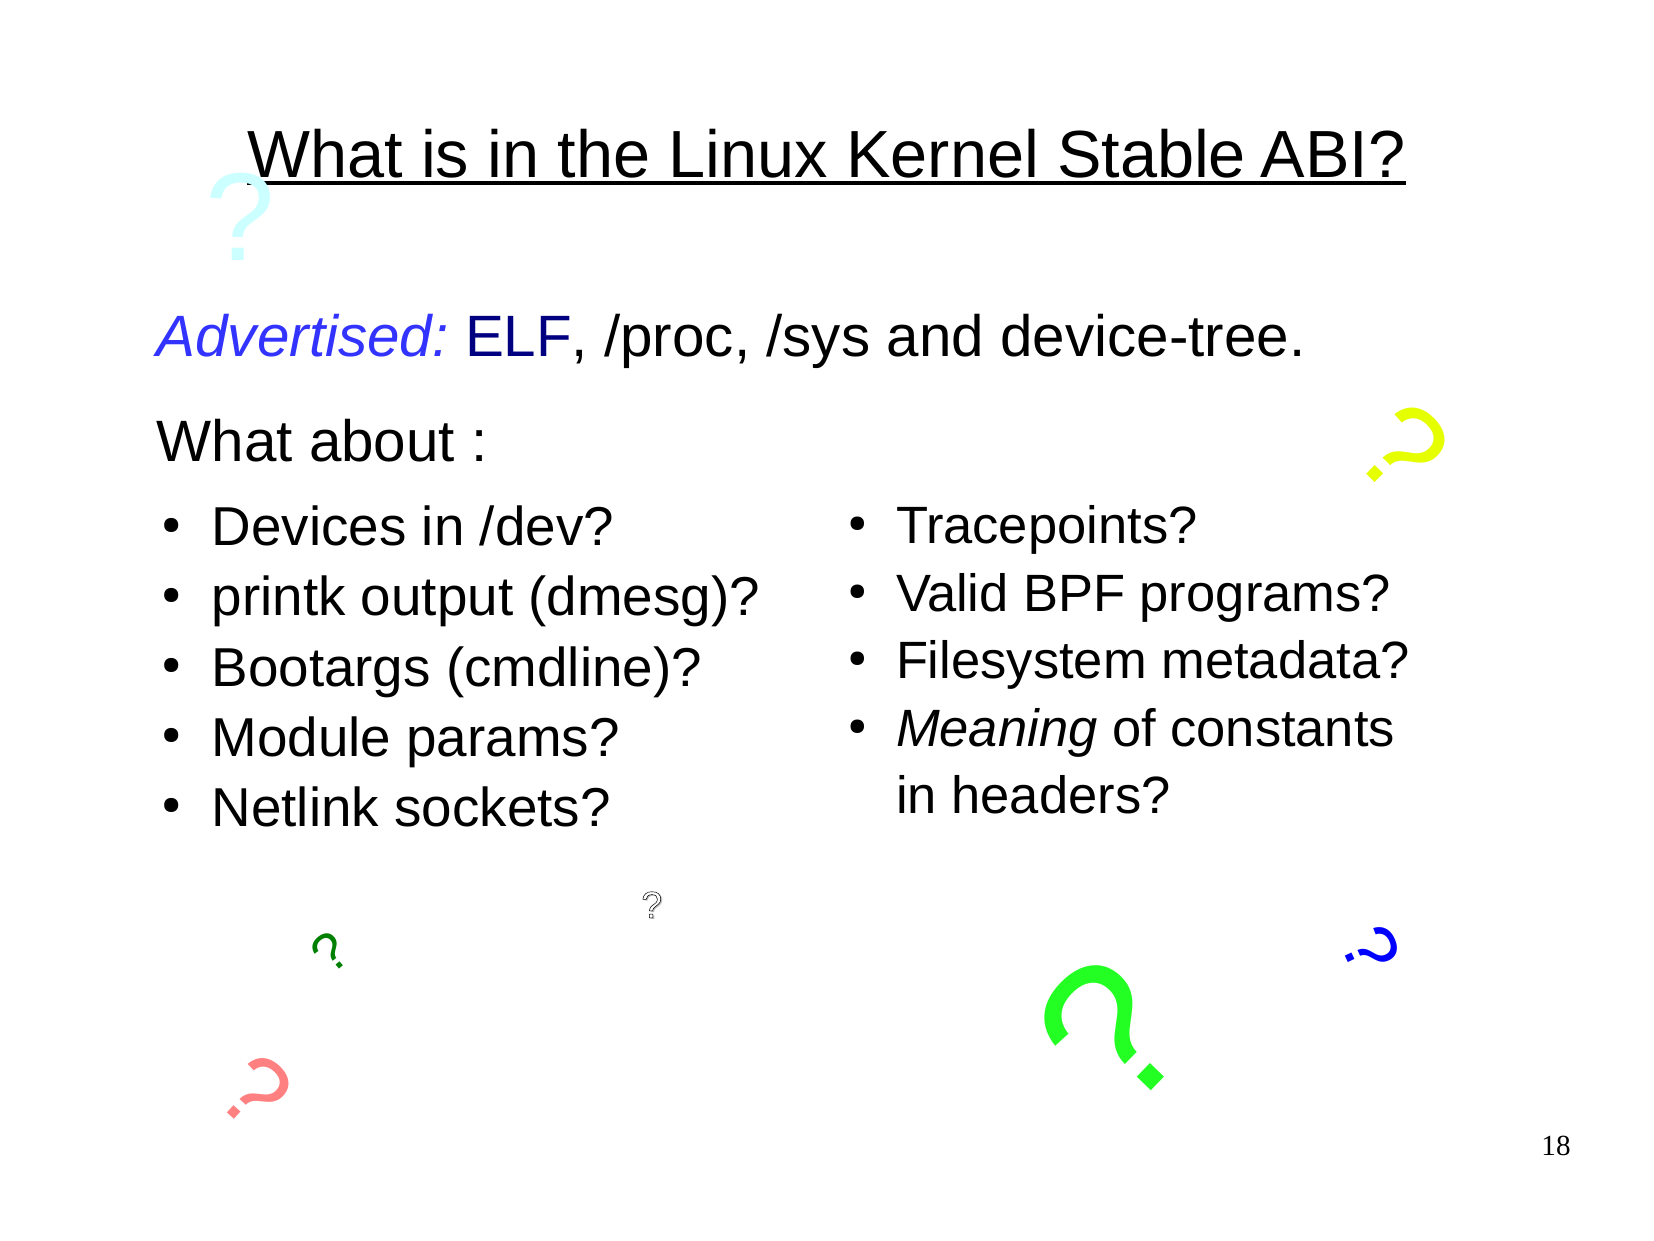

# What is in the Linux Kernel Stable ABI?
?
Advertised: ELF, /proc, /sys and device-tree.
What about :
?
Devices in /dev?
printk output (dmesg)?
Bootargs (cmdline)?
Module params?
Netlink sockets?
Tracepoints?
Valid BPF programs?
Filesystem metadata?
Meaning of constants in headers?
?
?
?
?
?
18